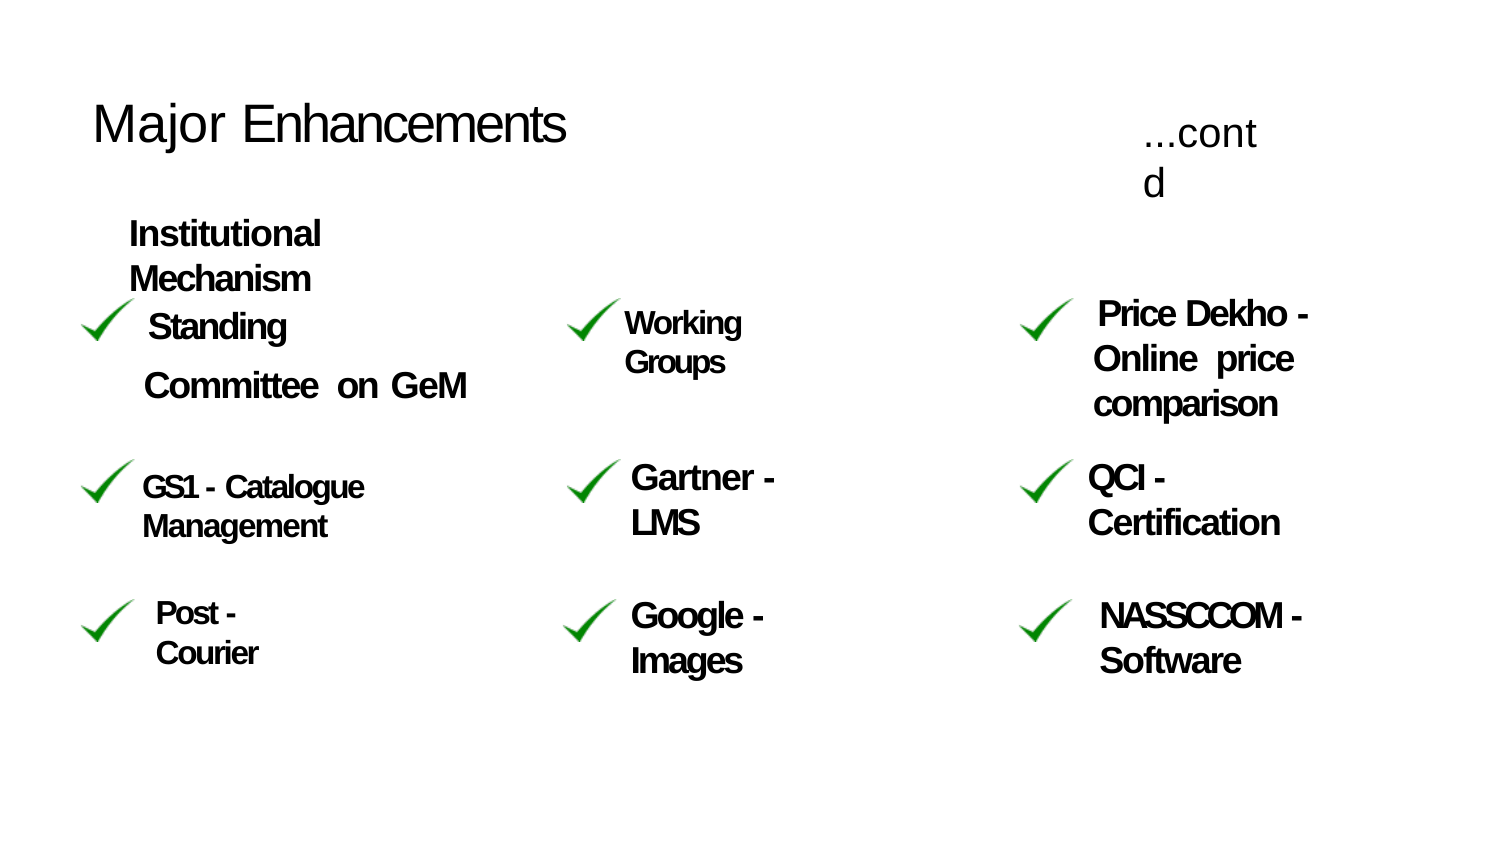

Major Enhancements
...contd
Institutional Mechanism
Standing Committee on GeM
Price Dekho - Online price comparison
Working Groups
Gartner - LMS
QCI - Certification
GS1 - Catalogue Management
Post - Courier
Google - Images
NASSCCOM - Software